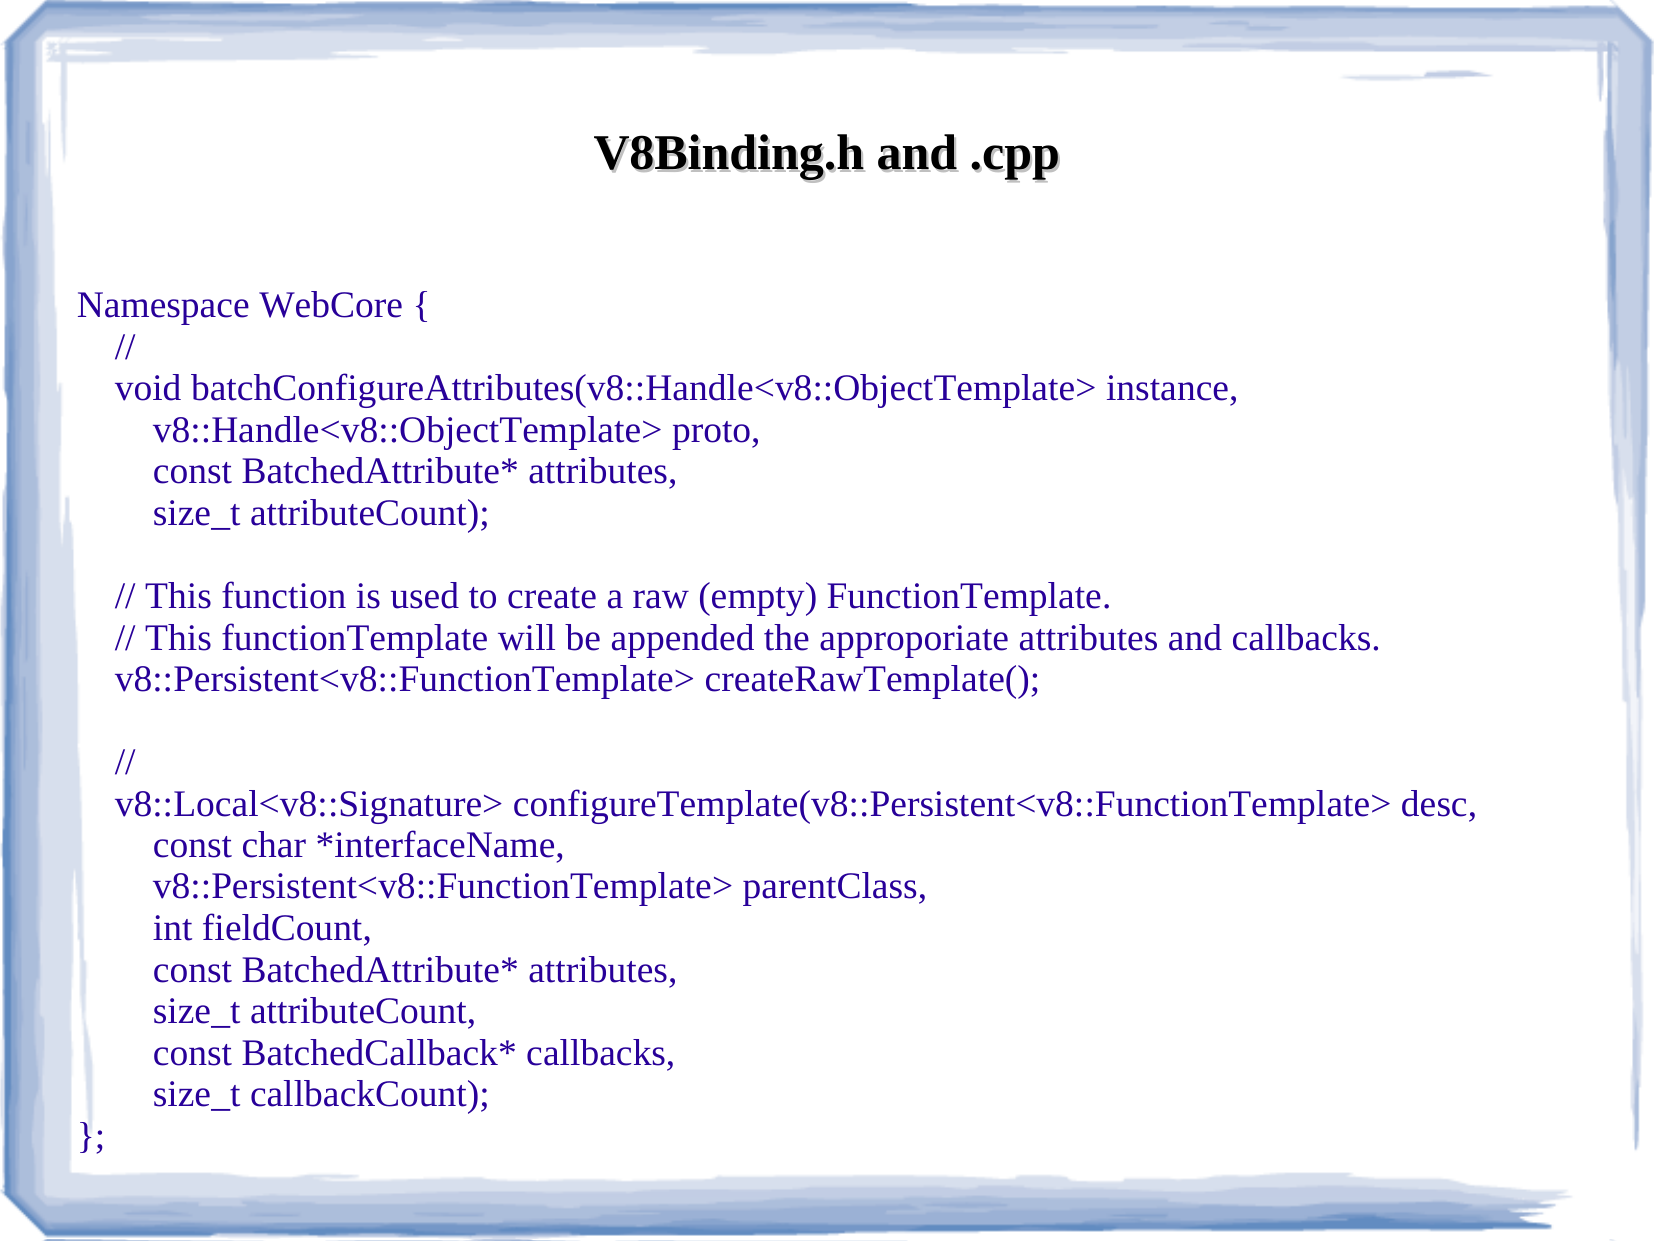

# V8Binding.h and .cpp
Namespace WebCore {
 //
 void batchConfigureAttributes(v8::Handle<v8::ObjectTemplate> instance,
 v8::Handle<v8::ObjectTemplate> proto,
 const BatchedAttribute* attributes,
 size_t attributeCount);
 // This function is used to create a raw (empty) FunctionTemplate.
 // This functionTemplate will be appended the approporiate attributes and callbacks.
 v8::Persistent<v8::FunctionTemplate> createRawTemplate();
 //
 v8::Local<v8::Signature> configureTemplate(v8::Persistent<v8::FunctionTemplate> desc,
 const char *interfaceName,
 v8::Persistent<v8::FunctionTemplate> parentClass,
 int fieldCount,
 const BatchedAttribute* attributes,
 size_t attributeCount,
 const BatchedCallback* callbacks,
 size_t callbackCount);
};